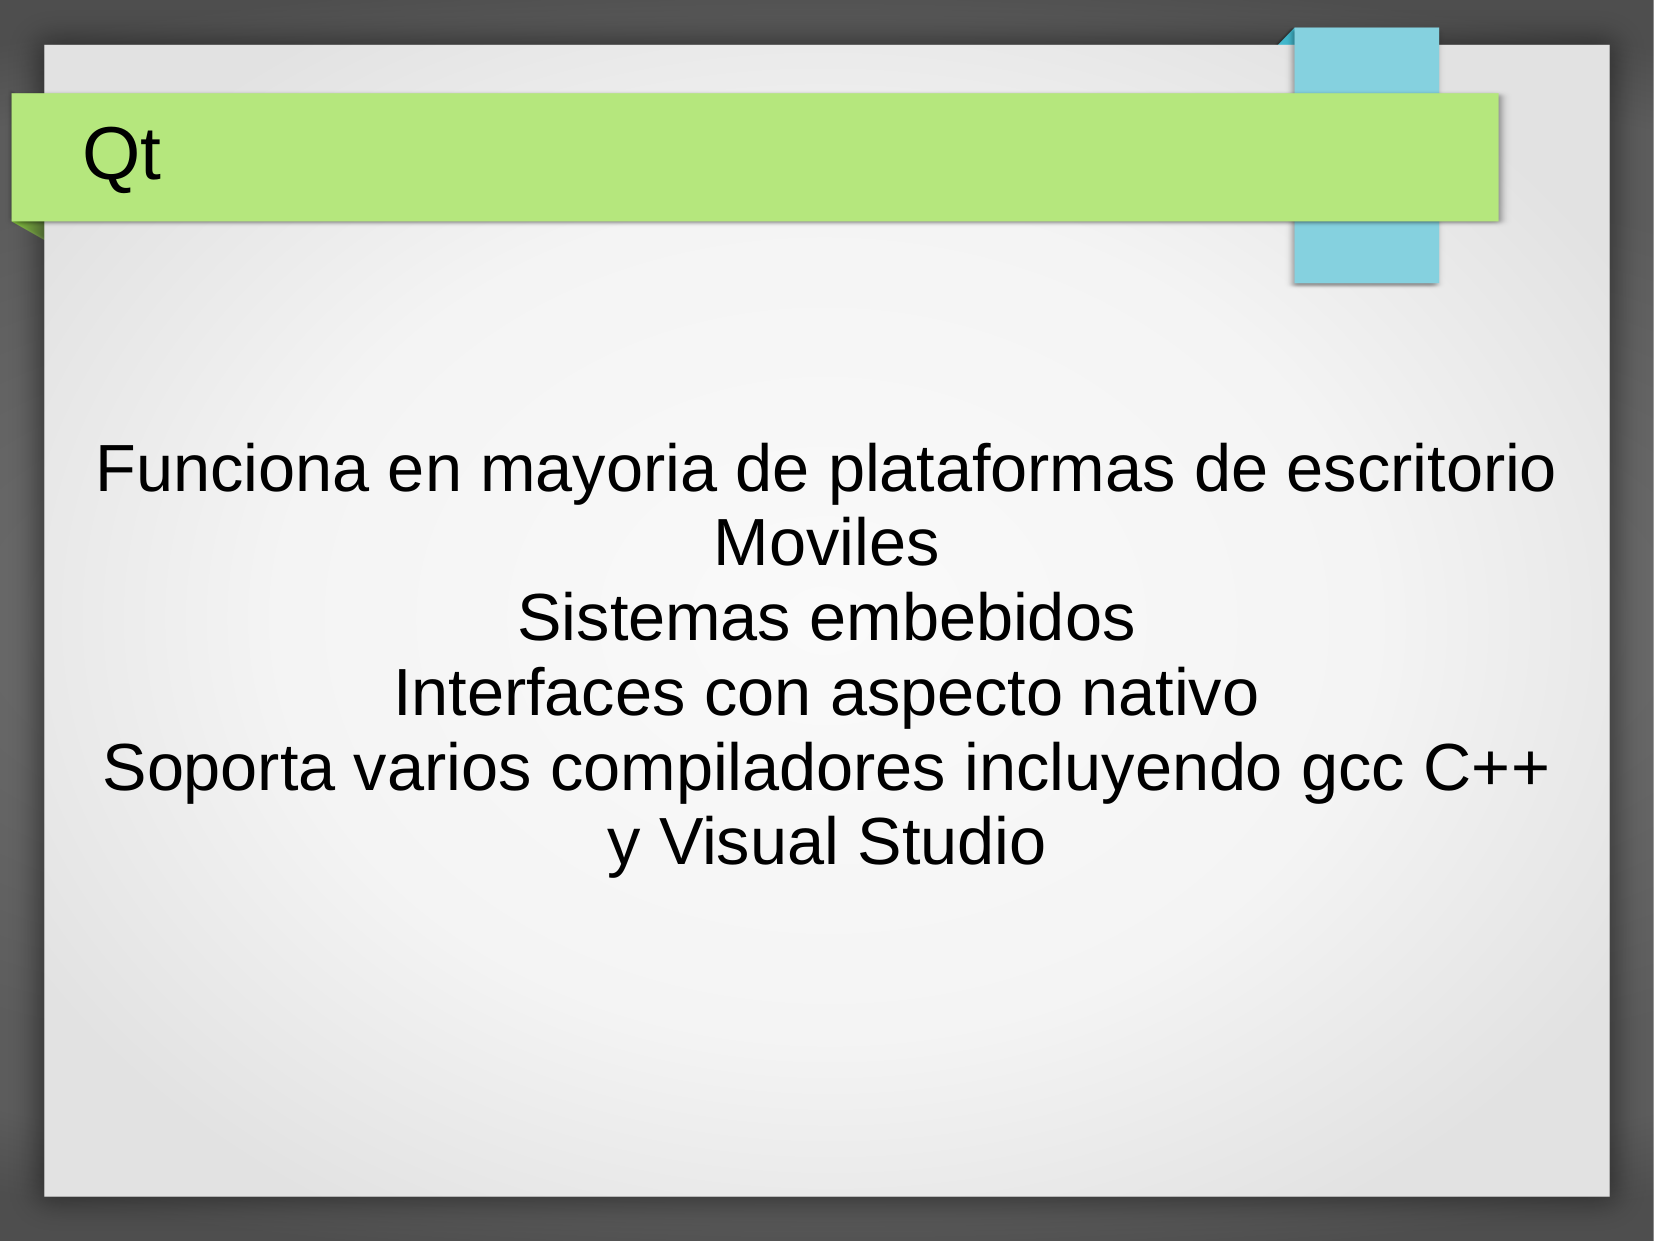

# Qt
Funciona en mayoria de plataformas de escritorio
Moviles
Sistemas embebidos
Interfaces con aspecto nativo
Soporta varios compiladores incluyendo gcc C++ y Visual Studio